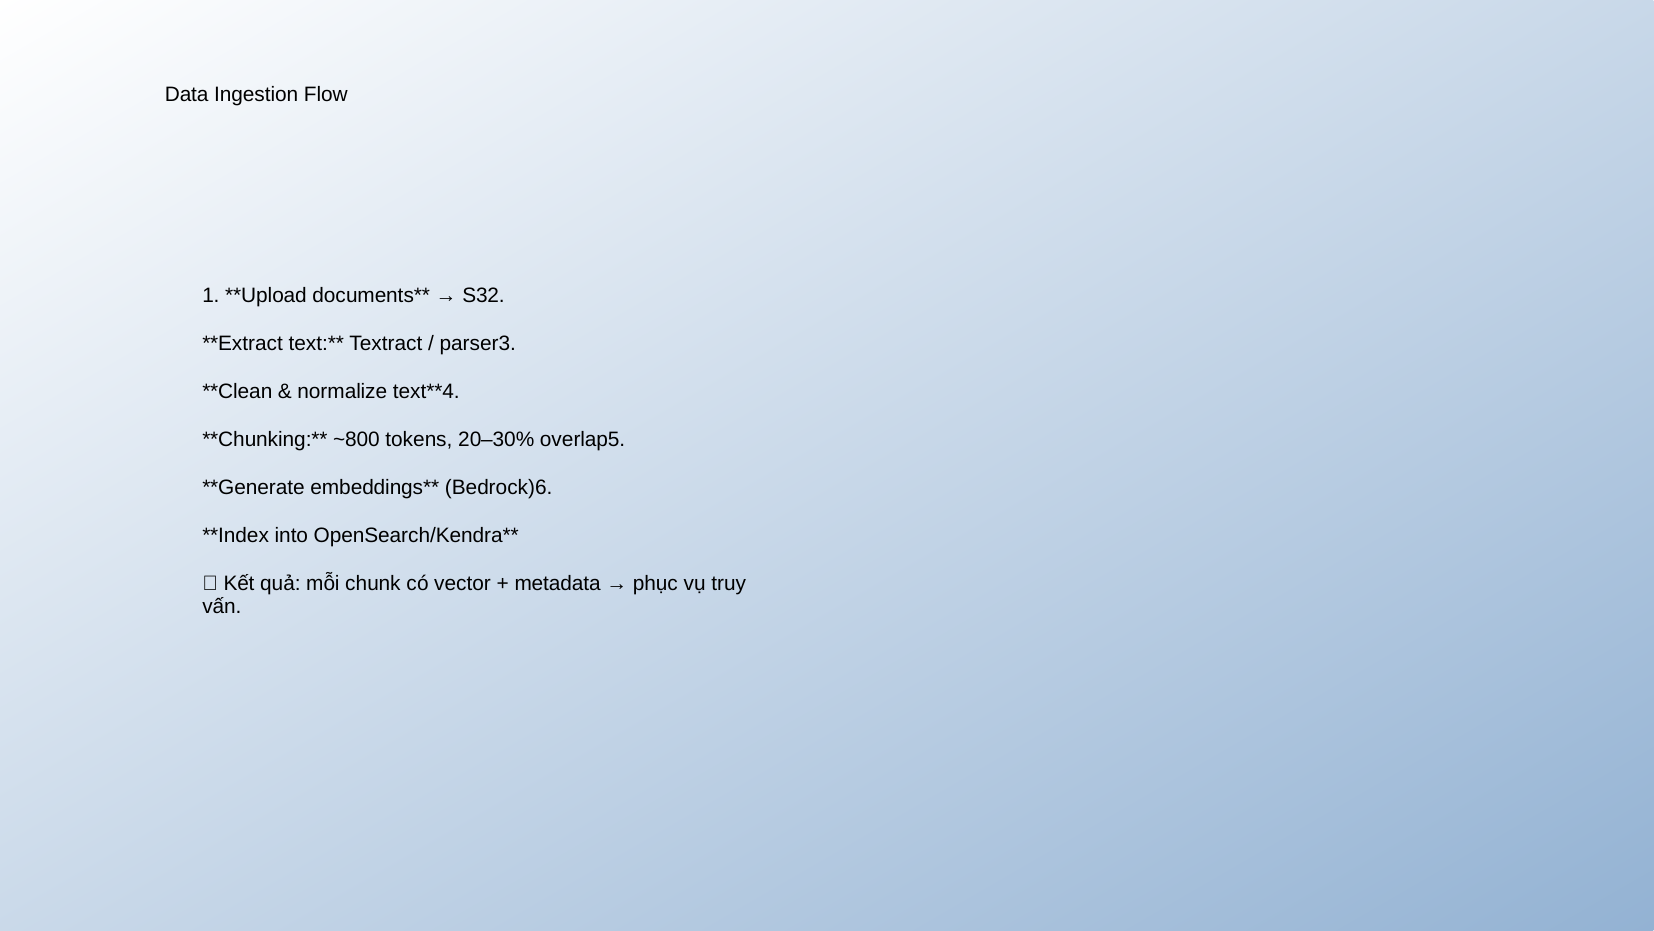

Data Ingestion Flow
1. **Upload documents** → S32.
**Extract text:** Textract / parser3.
**Clean & normalize text**4.
**Chunking:** ~800 tokens, 20–30% overlap5.
**Generate embeddings** (Bedrock)6.
**Index into OpenSearch/Kendra**
🎯 Kết quả: mỗi chunk có vector + metadata → phục vụ truy vấn.